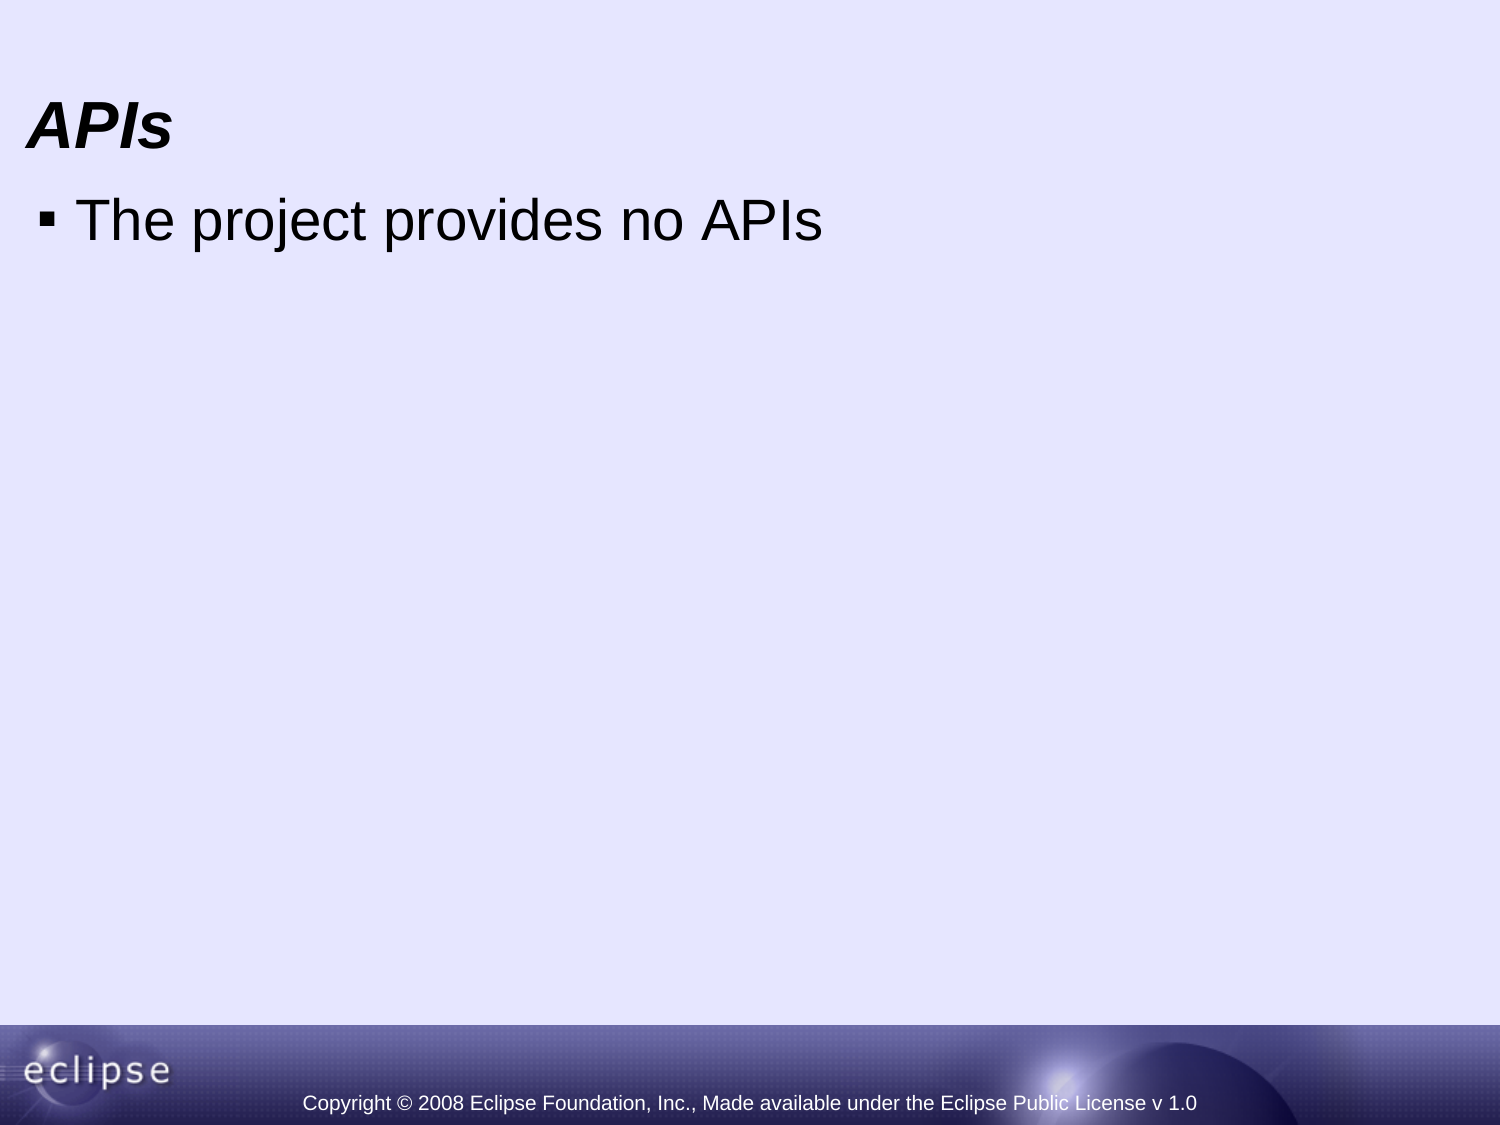

# APIs
The project provides no APIs